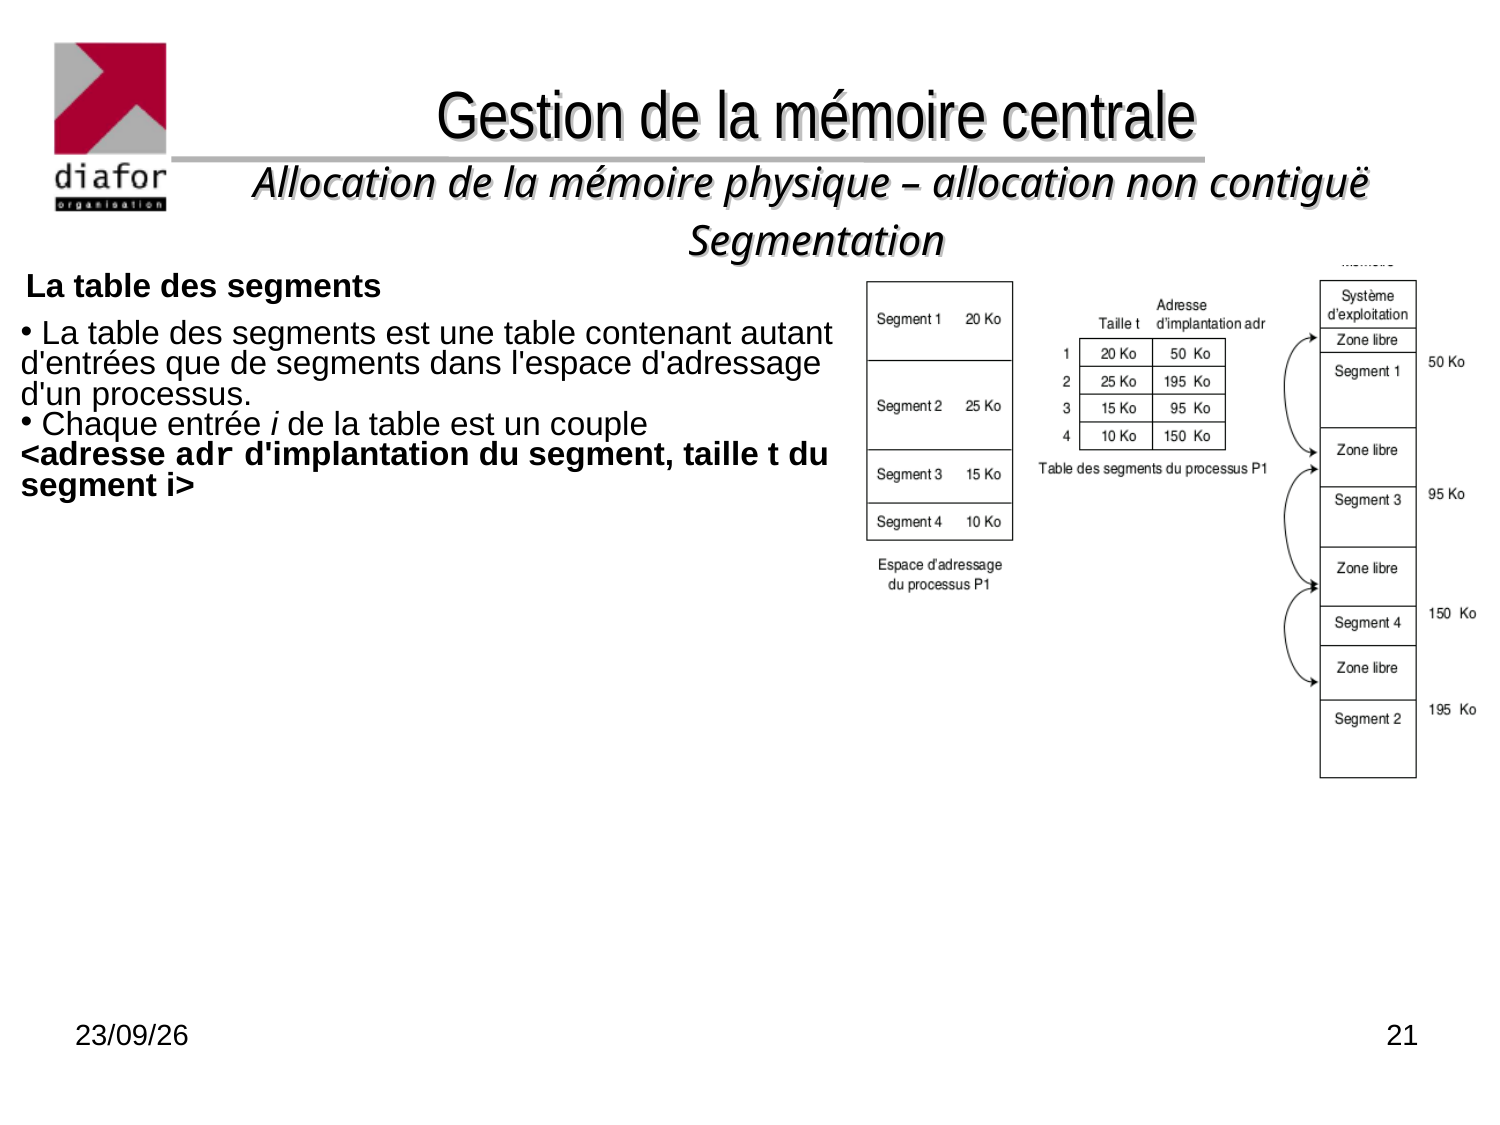

# Gestion de la mémoire centrale Allocation de la mémoire physique – allocation non contiguë Segmentation
 La table des segments
 La table des segments est une table contenant autant
d'entrées que de segments dans l'espace d'adressage
d'un processus.
 Chaque entrée i de la table est un couple
<adresse adr d'implantation du segment, taille t du
segment i>
21